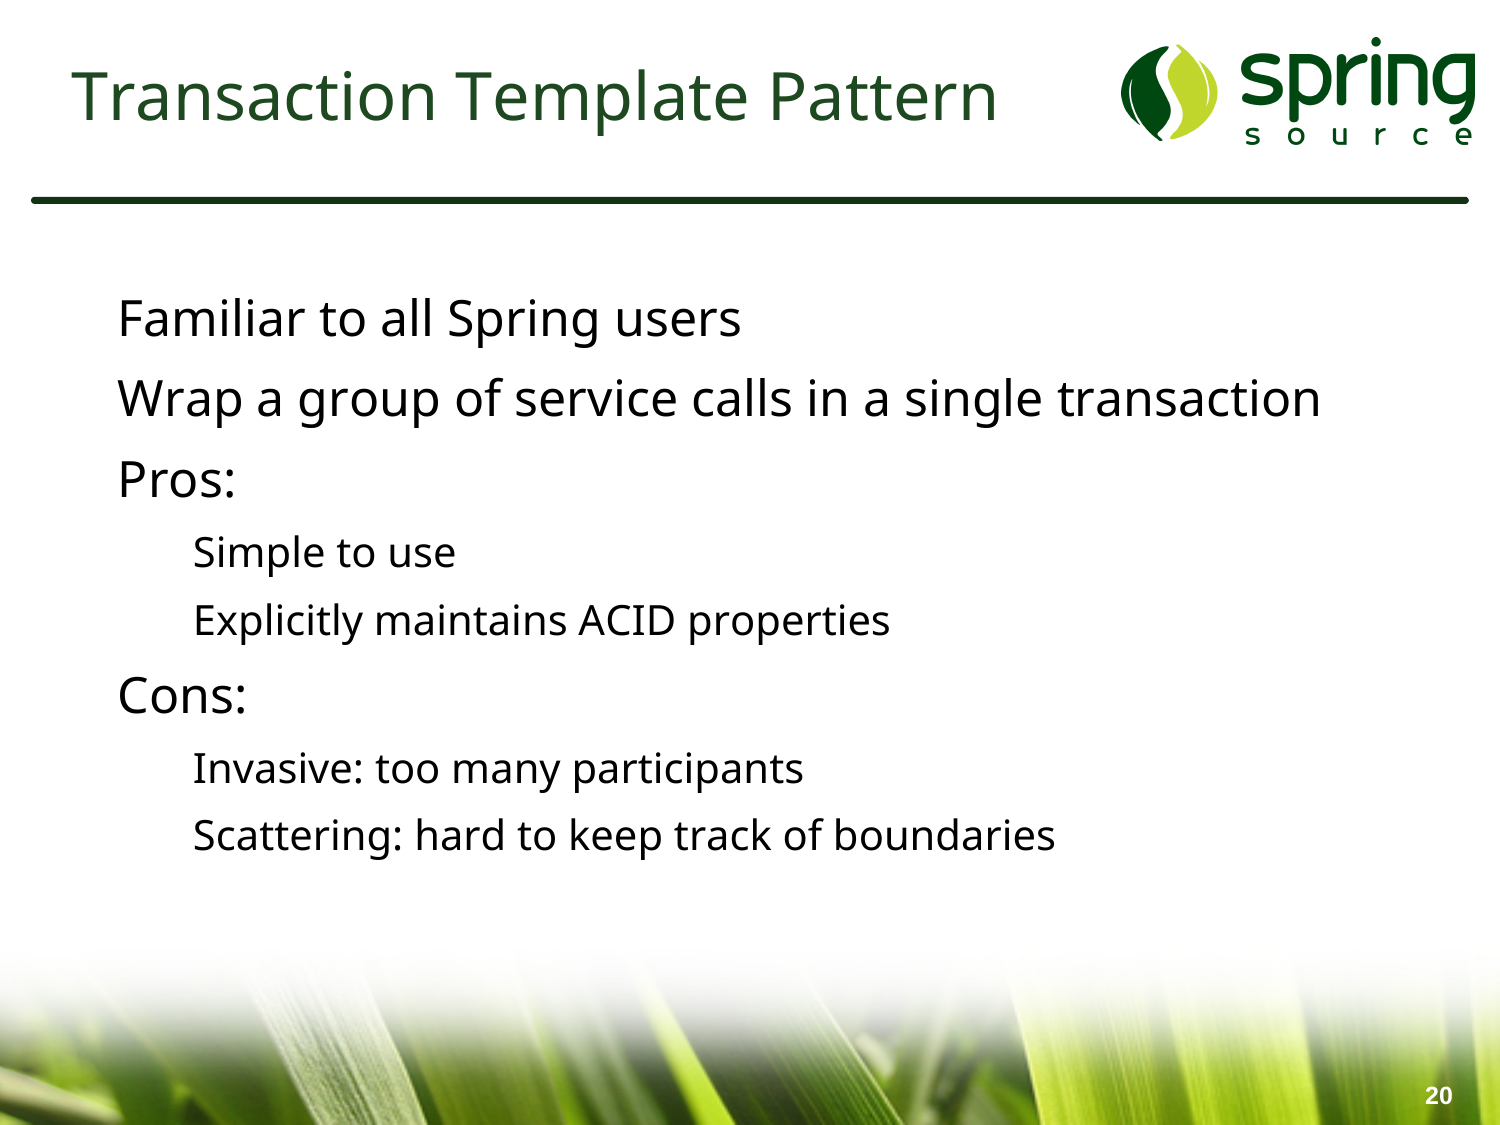

# Transaction Template Pattern
Familiar to all Spring users
Wrap a group of service calls in a single transaction
Pros:
Simple to use
Explicitly maintains ACID properties
Cons:
Invasive: too many participants
Scattering: hard to keep track of boundaries